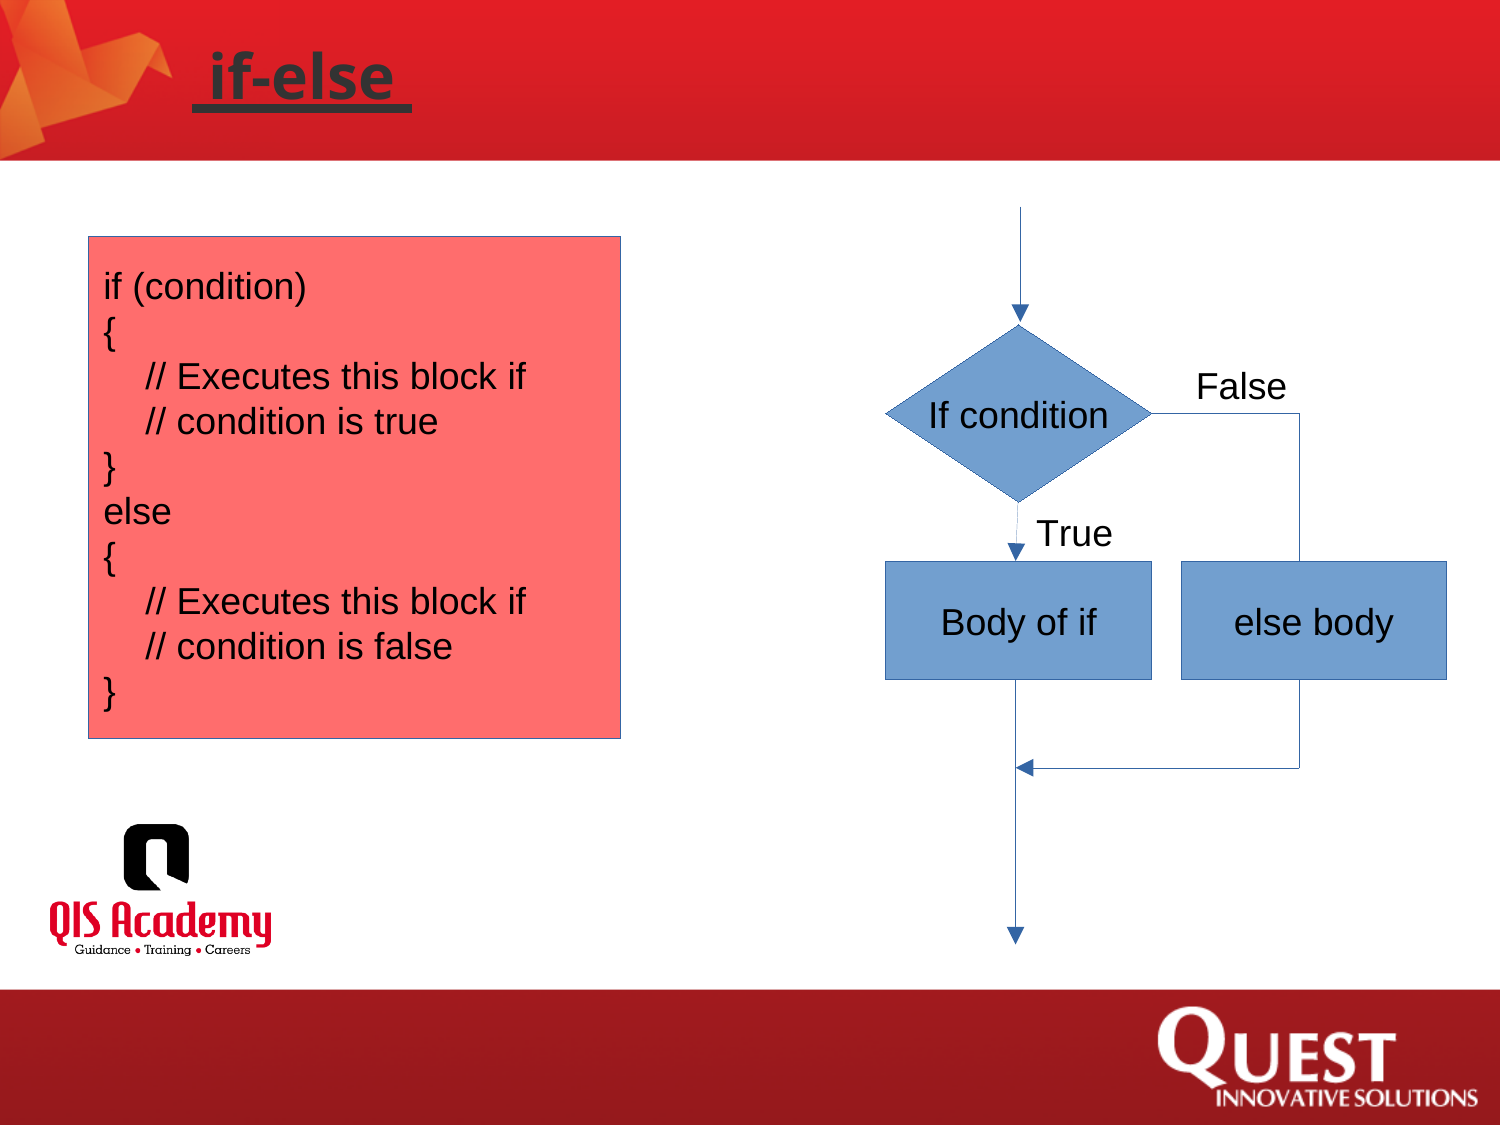

# if-else
if (condition)
{
 // Executes this block if
 // condition is true
}
else
{
 // Executes this block if
 // condition is false
}
If condition
False
True
Body of if
else body